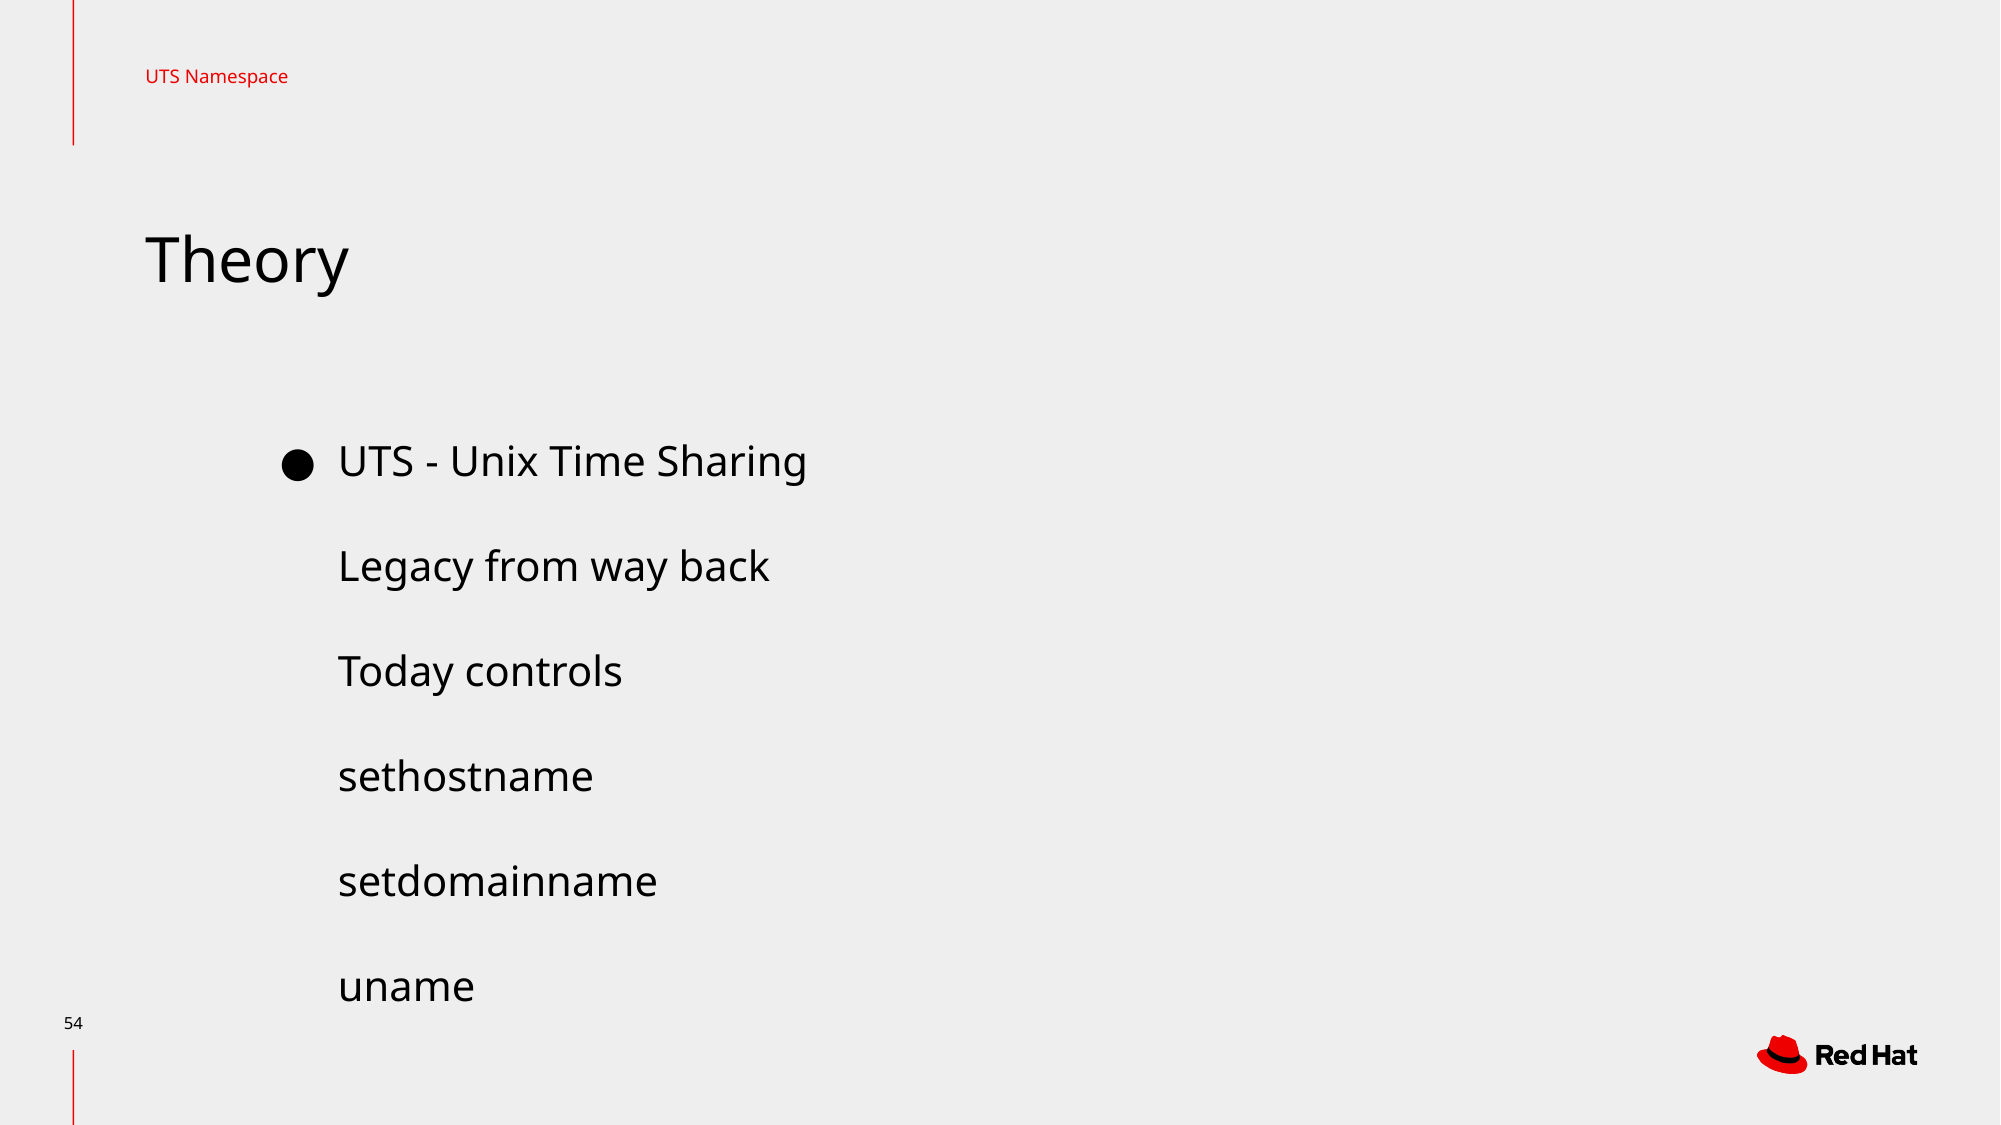

# UTS Namespace
Theory
UTS - Unix Time Sharing
Legacy from way back
Today controls
sethostname
setdomainname
uname